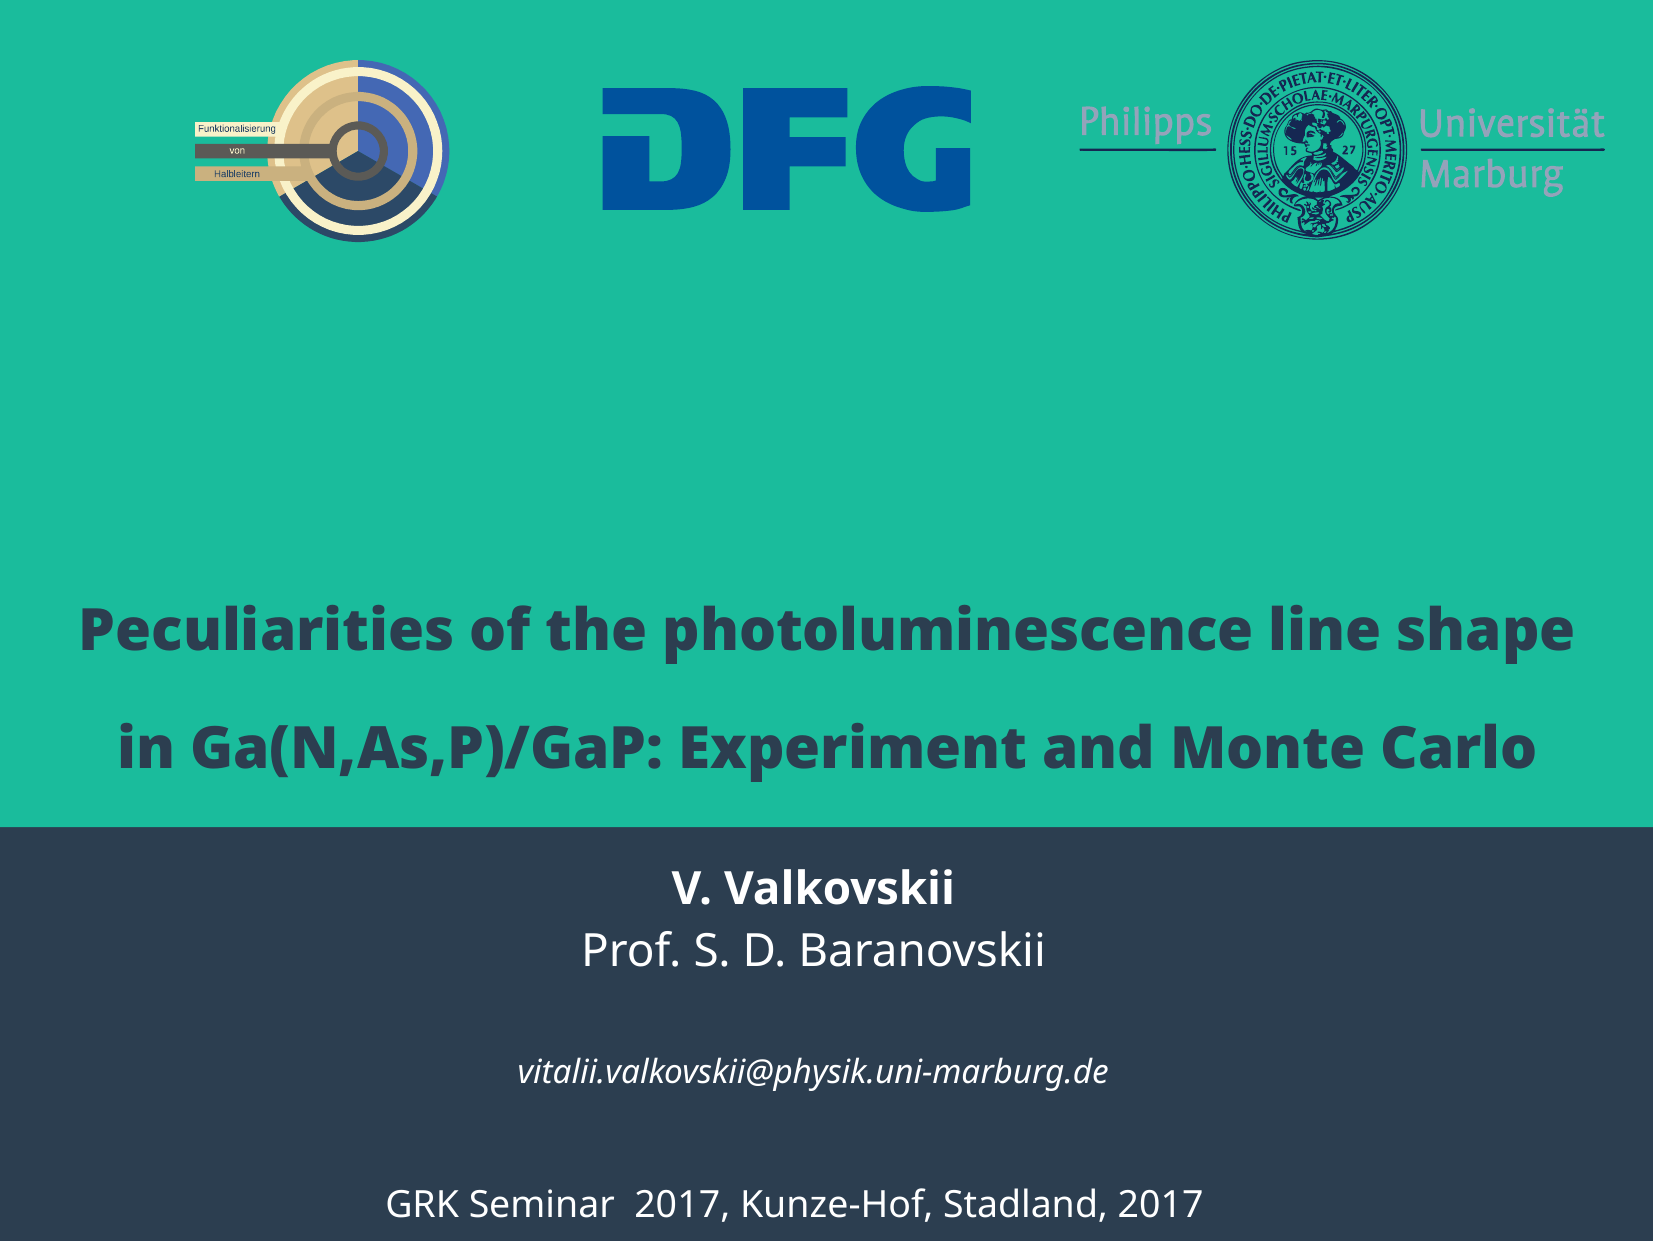

# Peculiarities of the photoluminescence line shape in Ga(N,As,P)/GaP: Experiment and Monte Carlo simulations
V. Valkovskii
Prof. S. D. Baranovskii
vitalii.valkovskii@physik.uni-marburg.de
GRK Seminar 2017, Kunze-Hof, Stadland, 2017